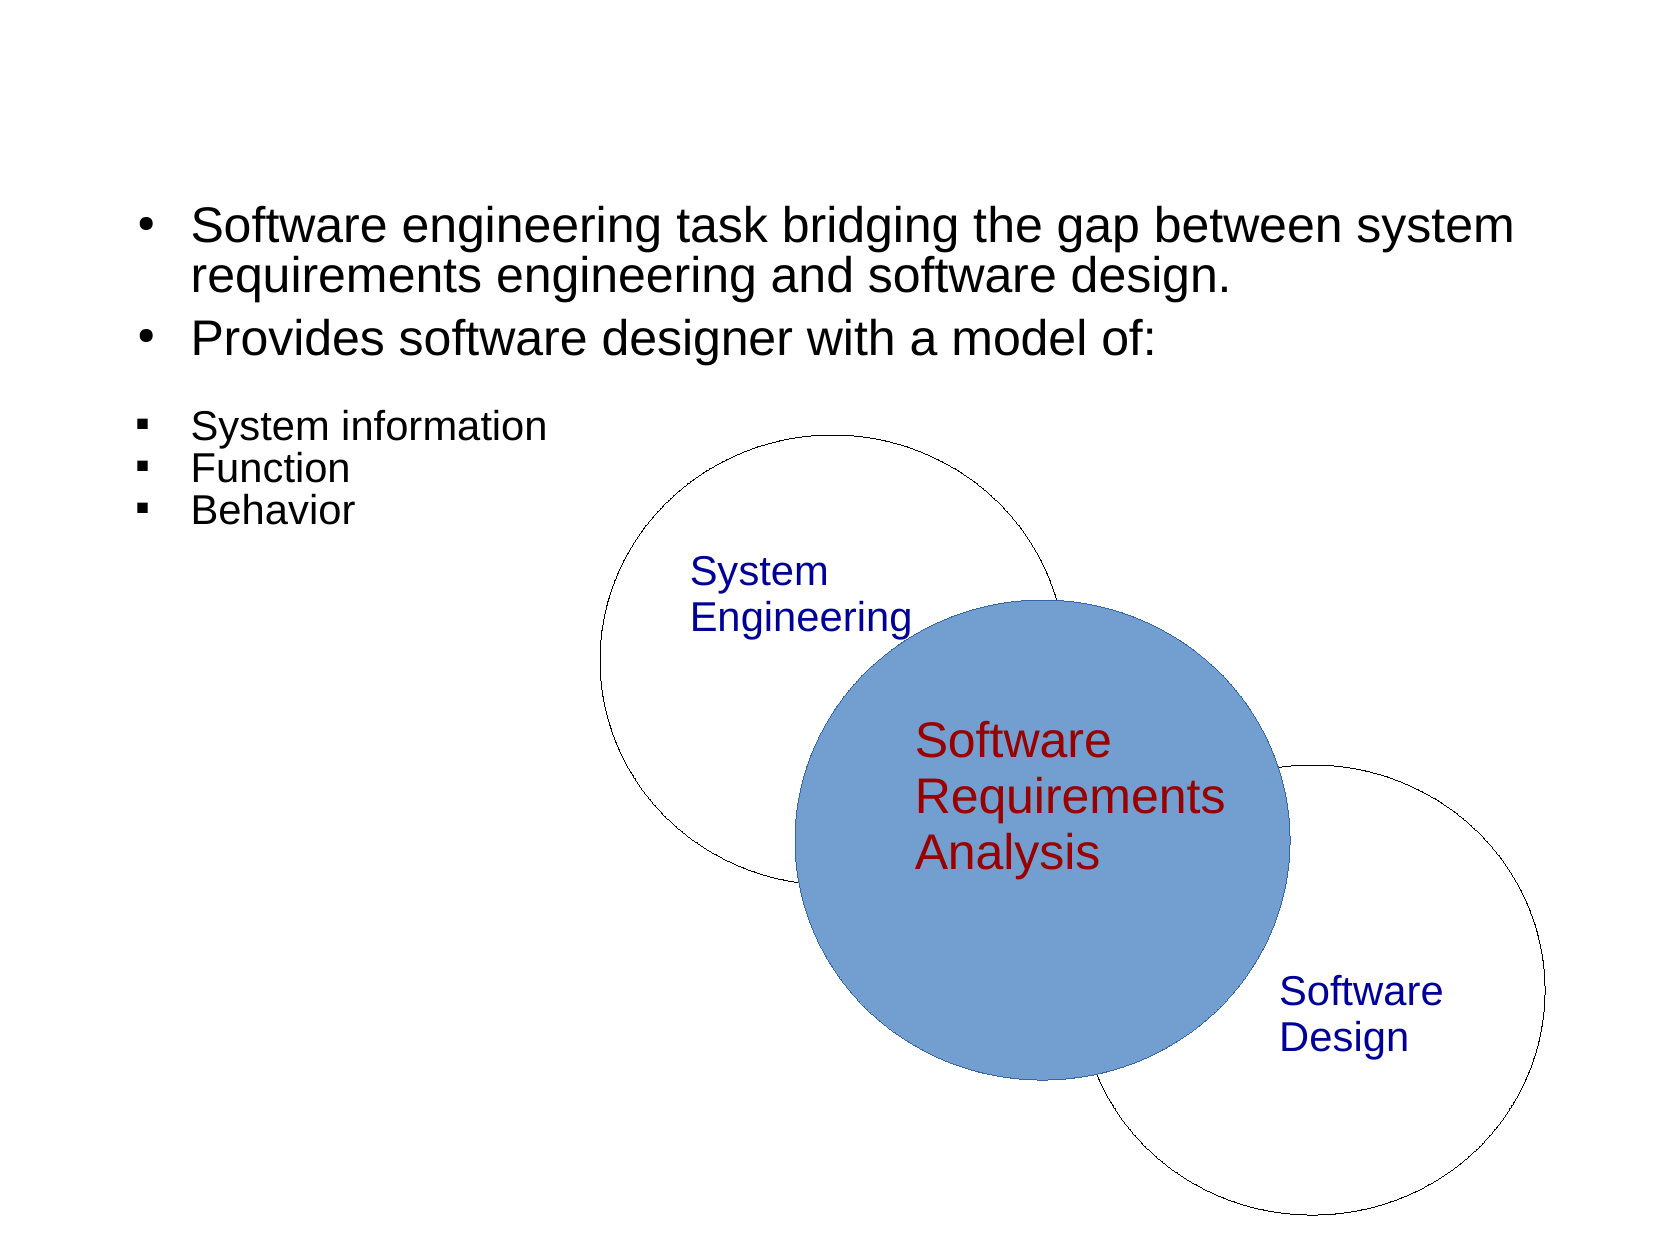

Software engineering task bridging the gap between system requirements engineering and software design.
Provides software designer with a model of:
System information
Function
Behavior
System
Engineering
Software
Requirements
Analysis
Software
Design